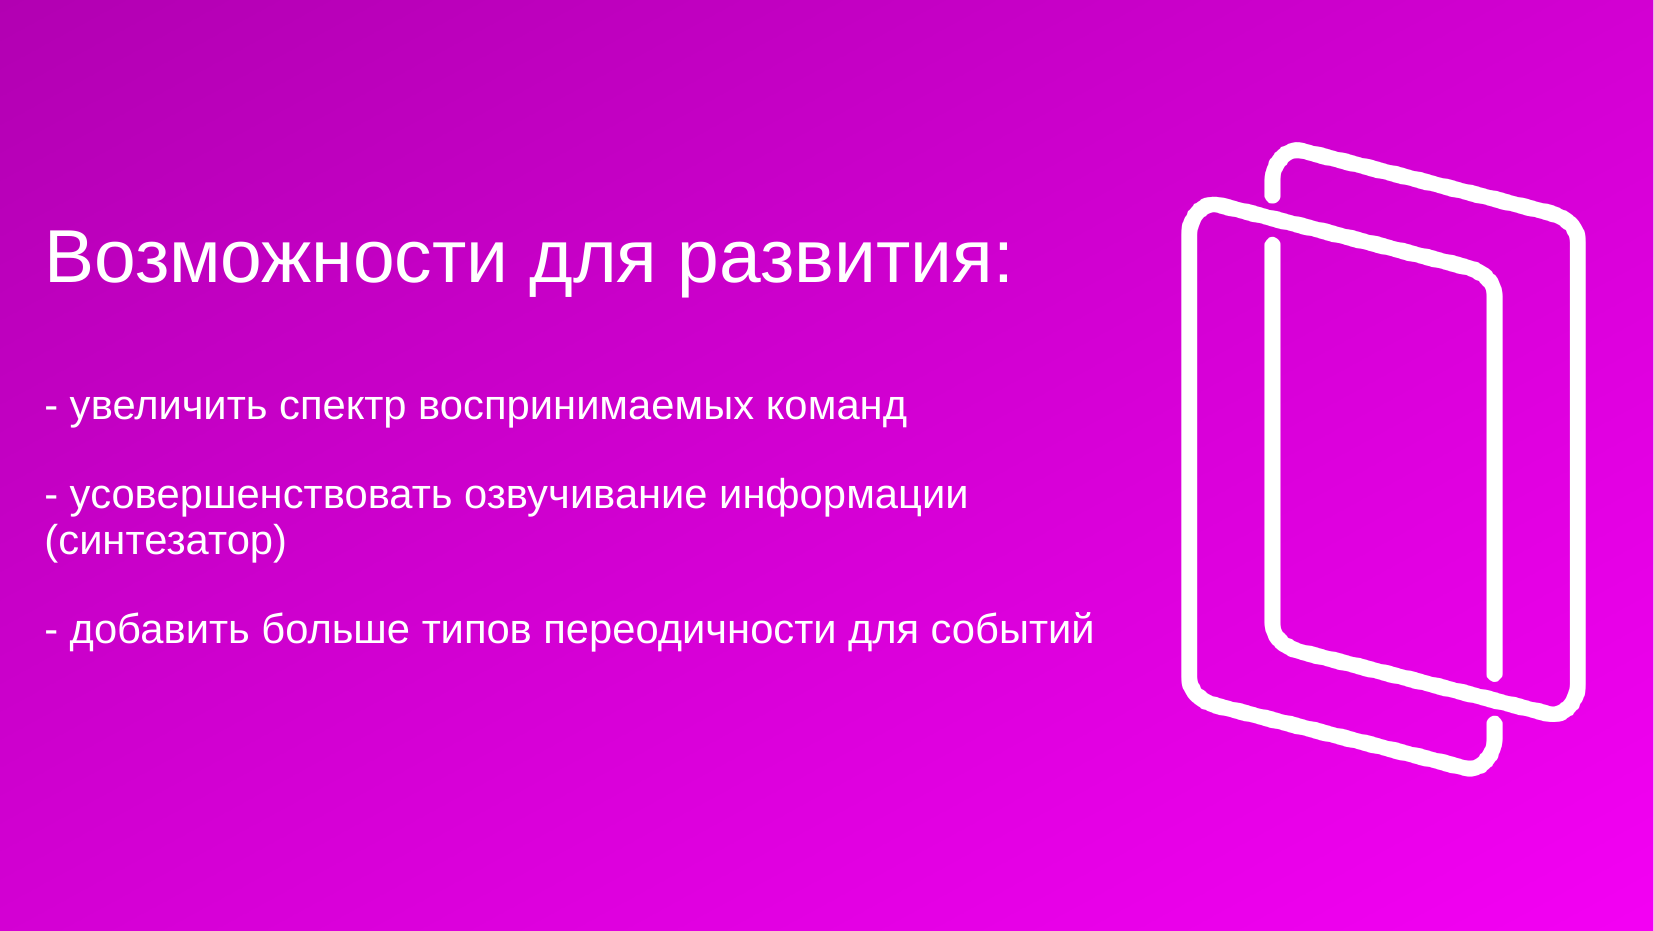

#
Возможности для развития:
- увеличить спектр воспринимаемых команд
- усовершенствовать озвучивание информации (синтезатор)
- добавить больше типов переодичности для событий